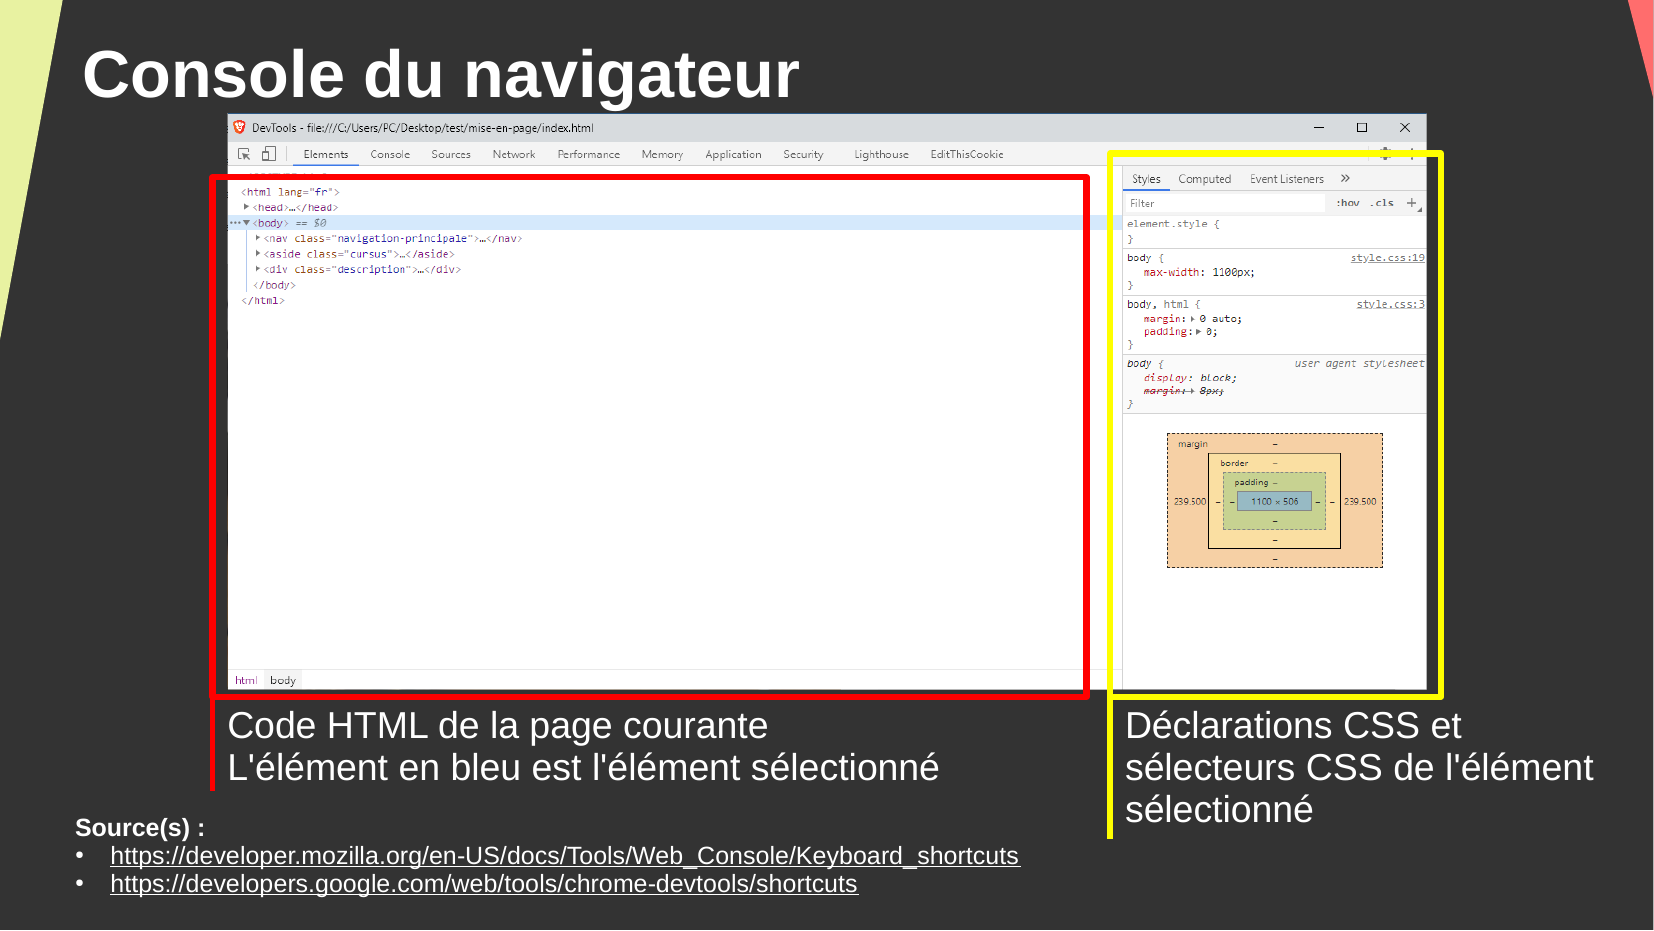

# Console du navigateur
Code HTML de la page courante
L'élément en bleu est l'élément sélectionné
Déclarations CSS et sélecteurs CSS de l'élément sélectionné
Source(s) :
https://developer.mozilla.org/en-US/docs/Tools/Web_Console/Keyboard_shortcuts
https://developers.google.com/web/tools/chrome-devtools/shortcuts